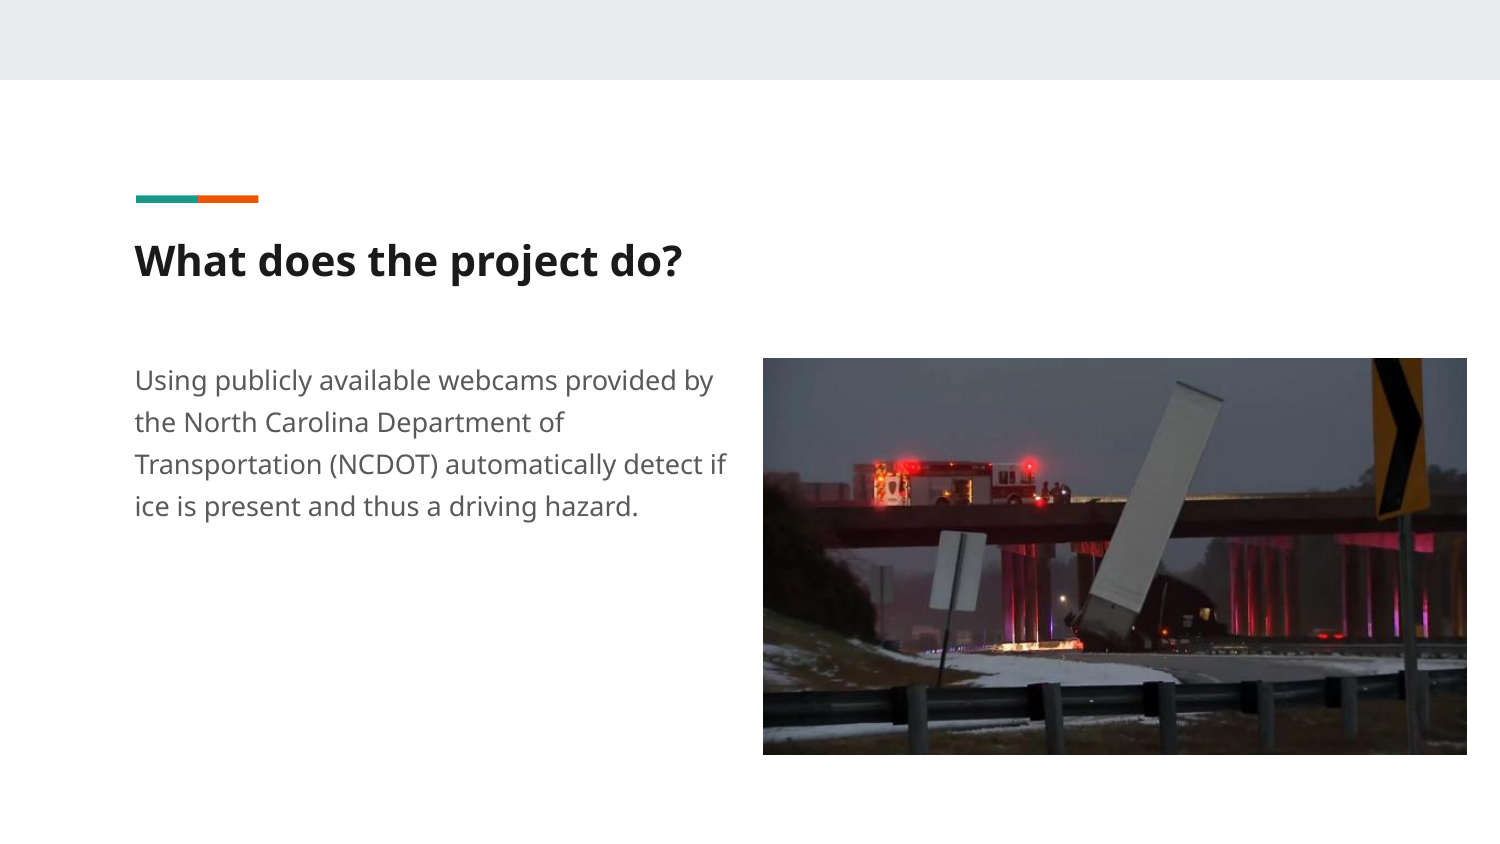

# What does the project do?
Using publicly available webcams provided by the North Carolina Department of Transportation (NCDOT) automatically detect if ice is present and thus a driving hazard.